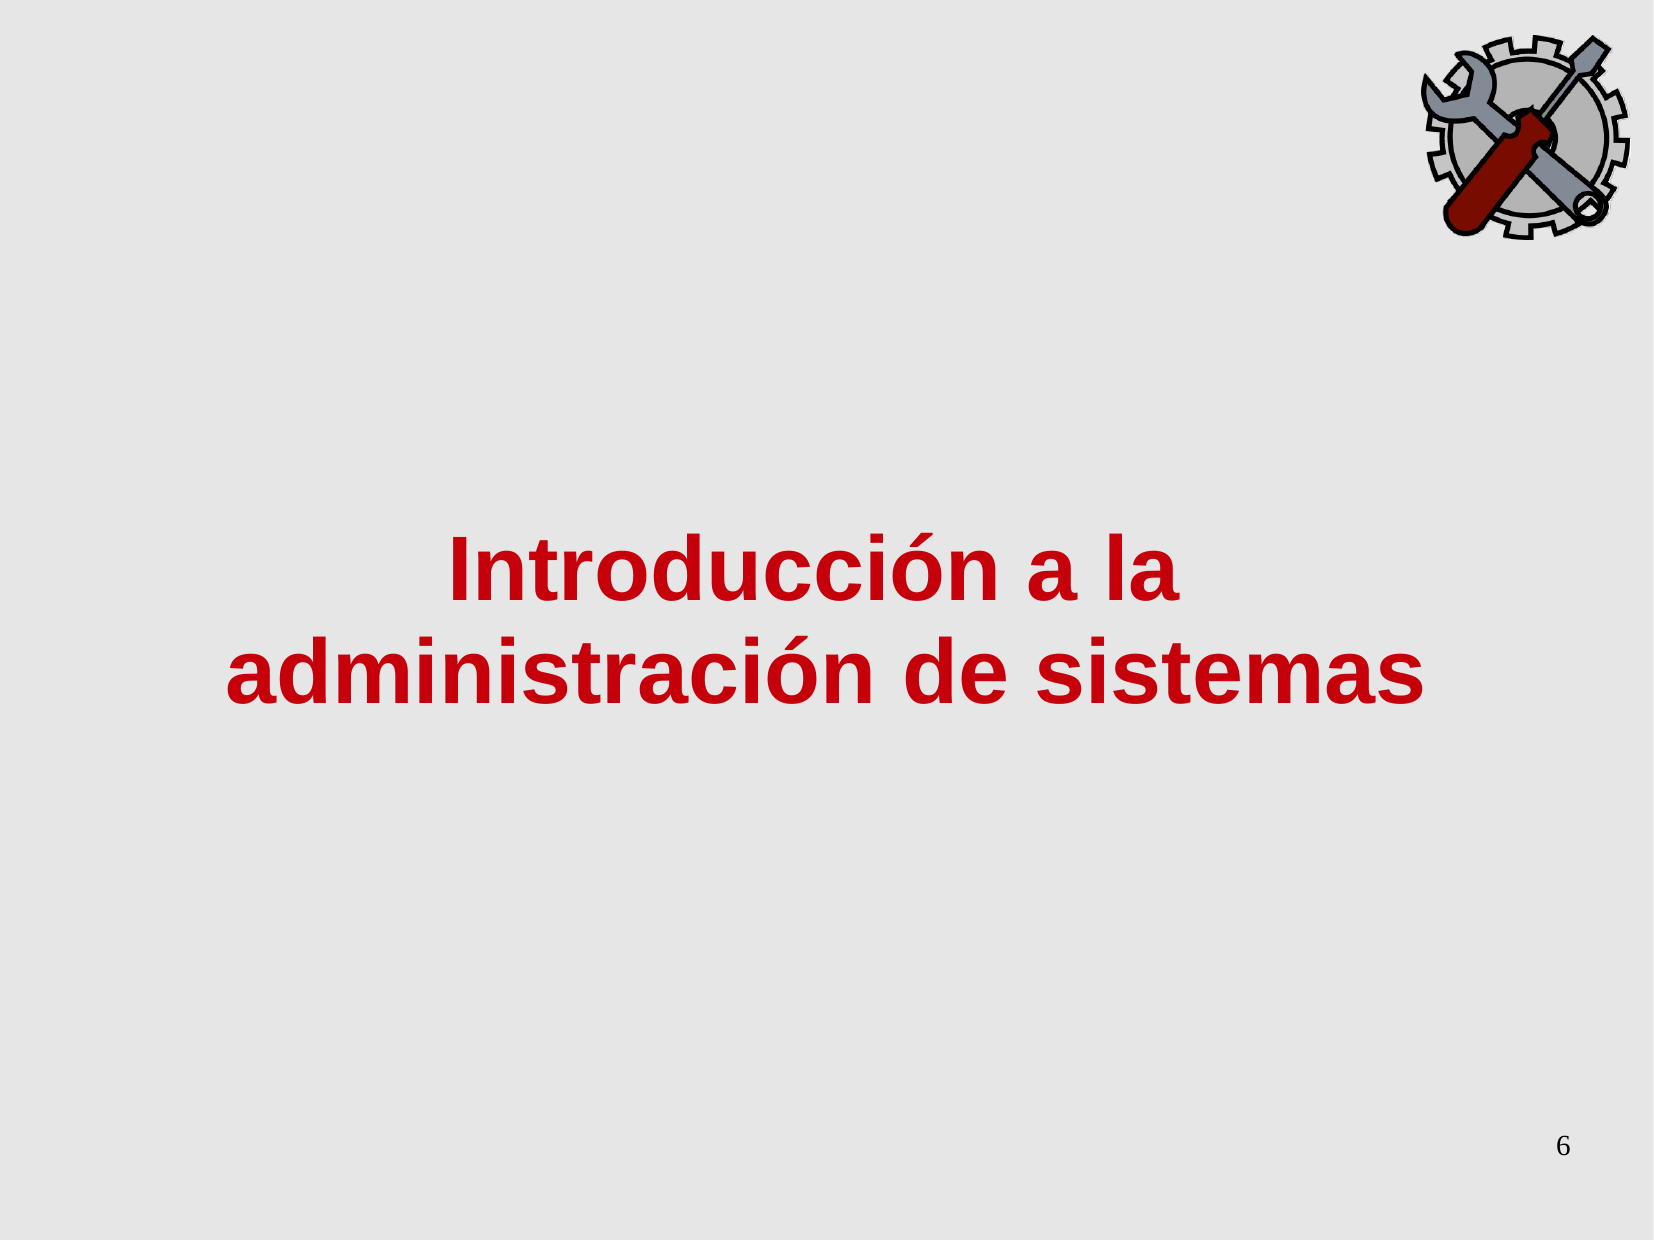

# Introducción a la administración de sistemas
6